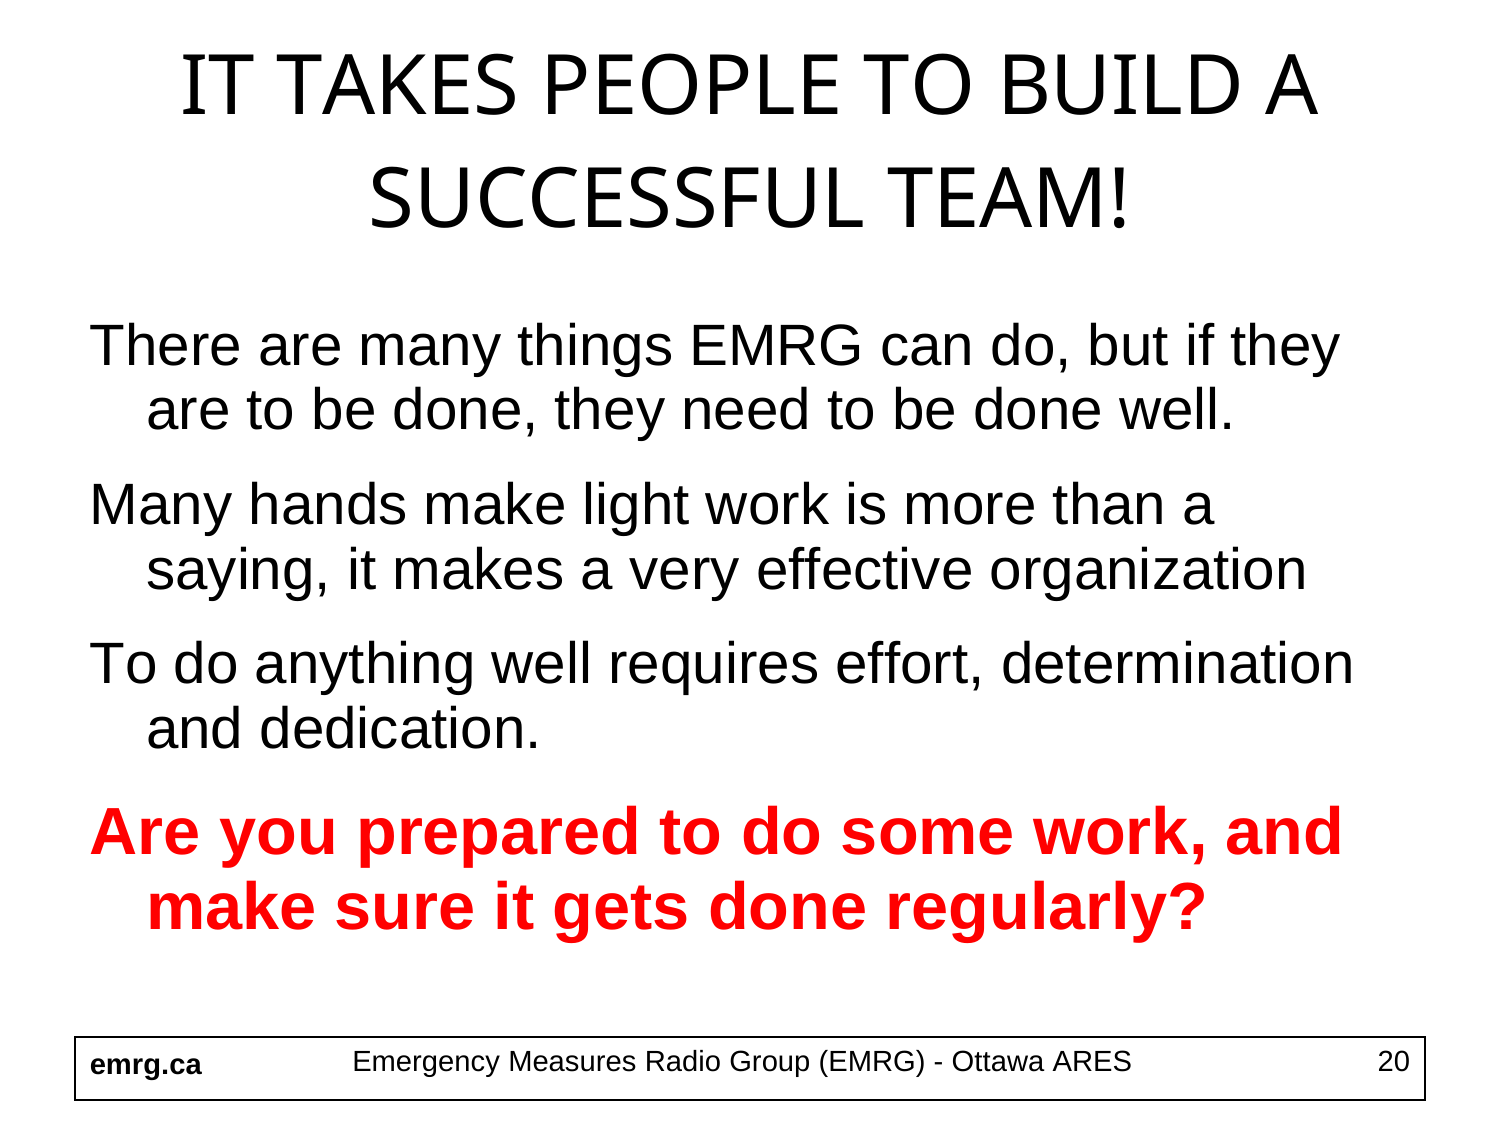

# IT TAKES PEOPLE TO BUILD A SUCCESSFUL TEAM!
There are many things EMRG can do, but if they are to be done, they need to be done well.
Many hands make light work is more than a saying, it makes a very effective organization
To do anything well requires effort, determination and dedication.
Are you prepared to do some work, and make sure it gets done regularly?
Emergency Measures Radio Group (EMRG) - Ottawa ARES
20